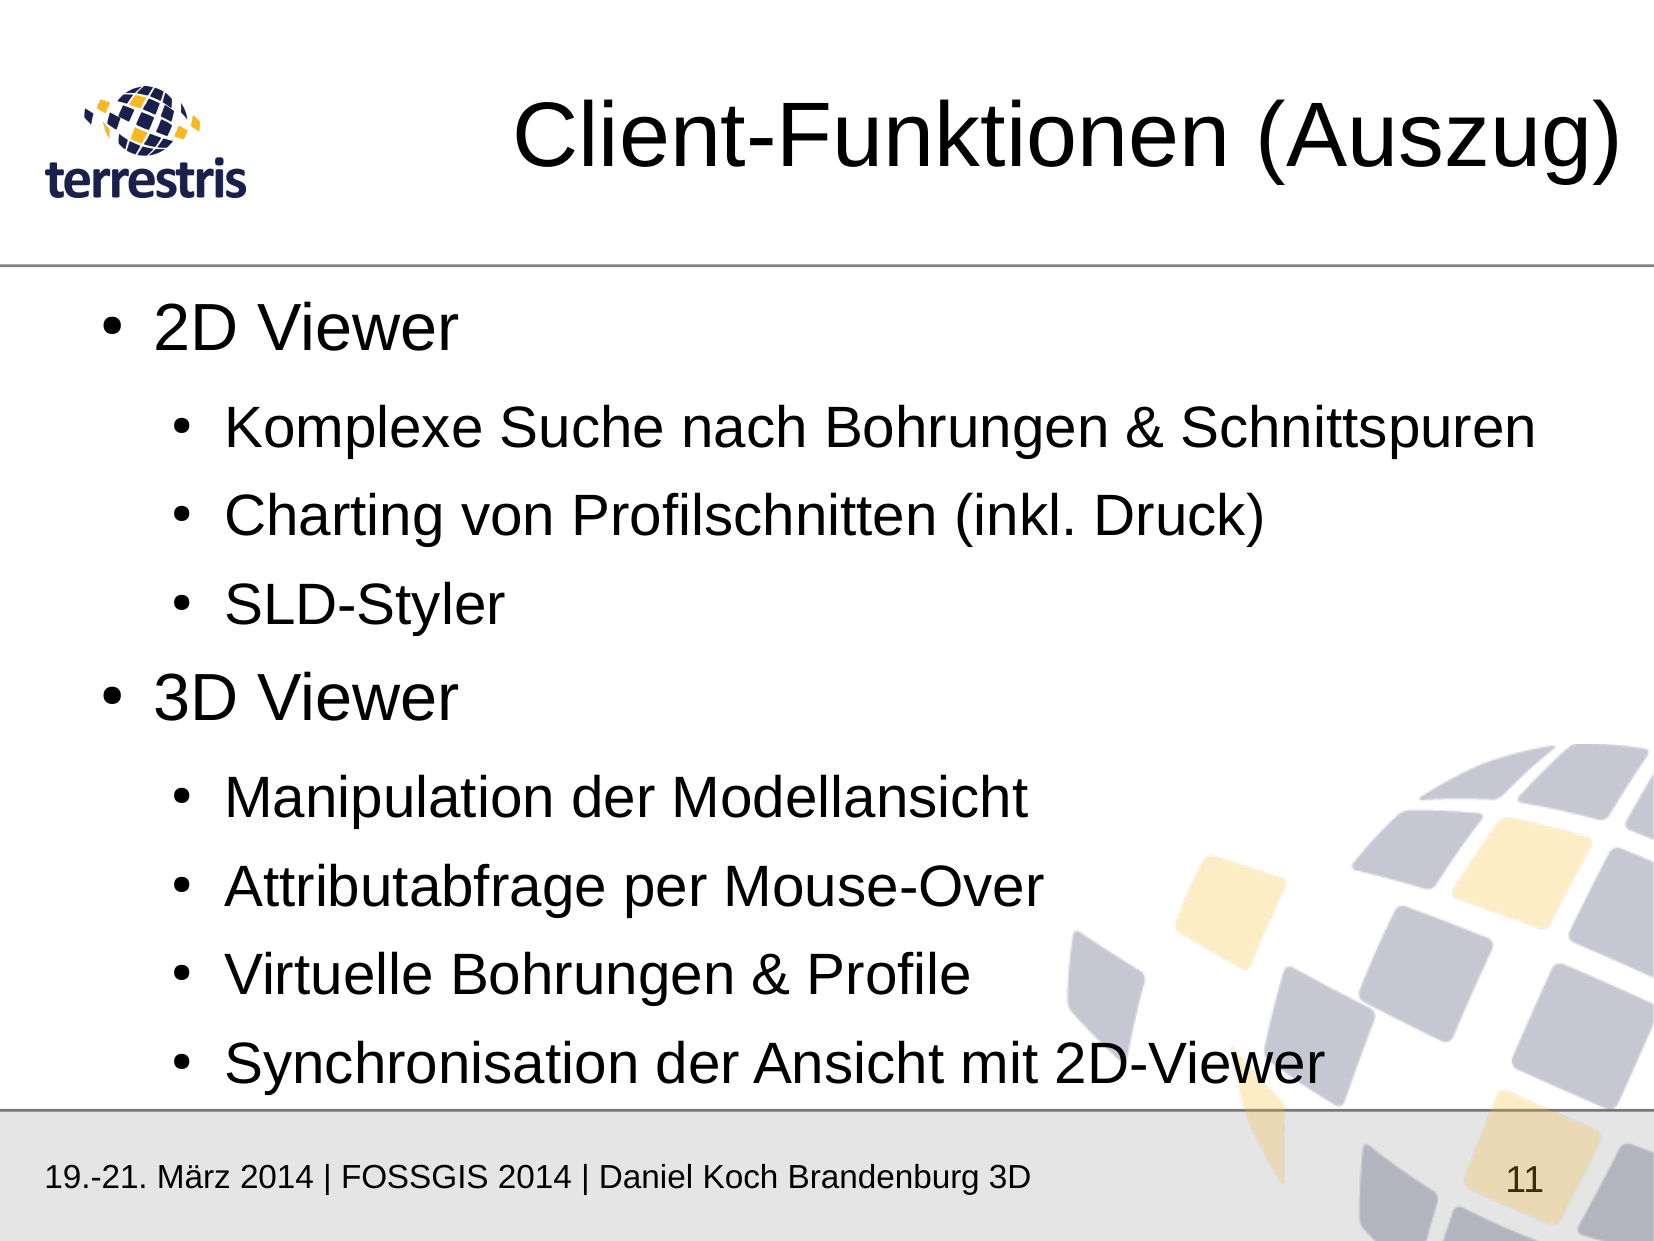

# Client-Funktionen (Auszug)
2D Viewer
Komplexe Suche nach Bohrungen & Schnittspuren
Charting von Profilschnitten (inkl. Druck)
SLD-Styler
3D Viewer
Manipulation der Modellansicht
Attributabfrage per Mouse-Over
Virtuelle Bohrungen & Profile
Synchronisation der Ansicht mit 2D-Viewer